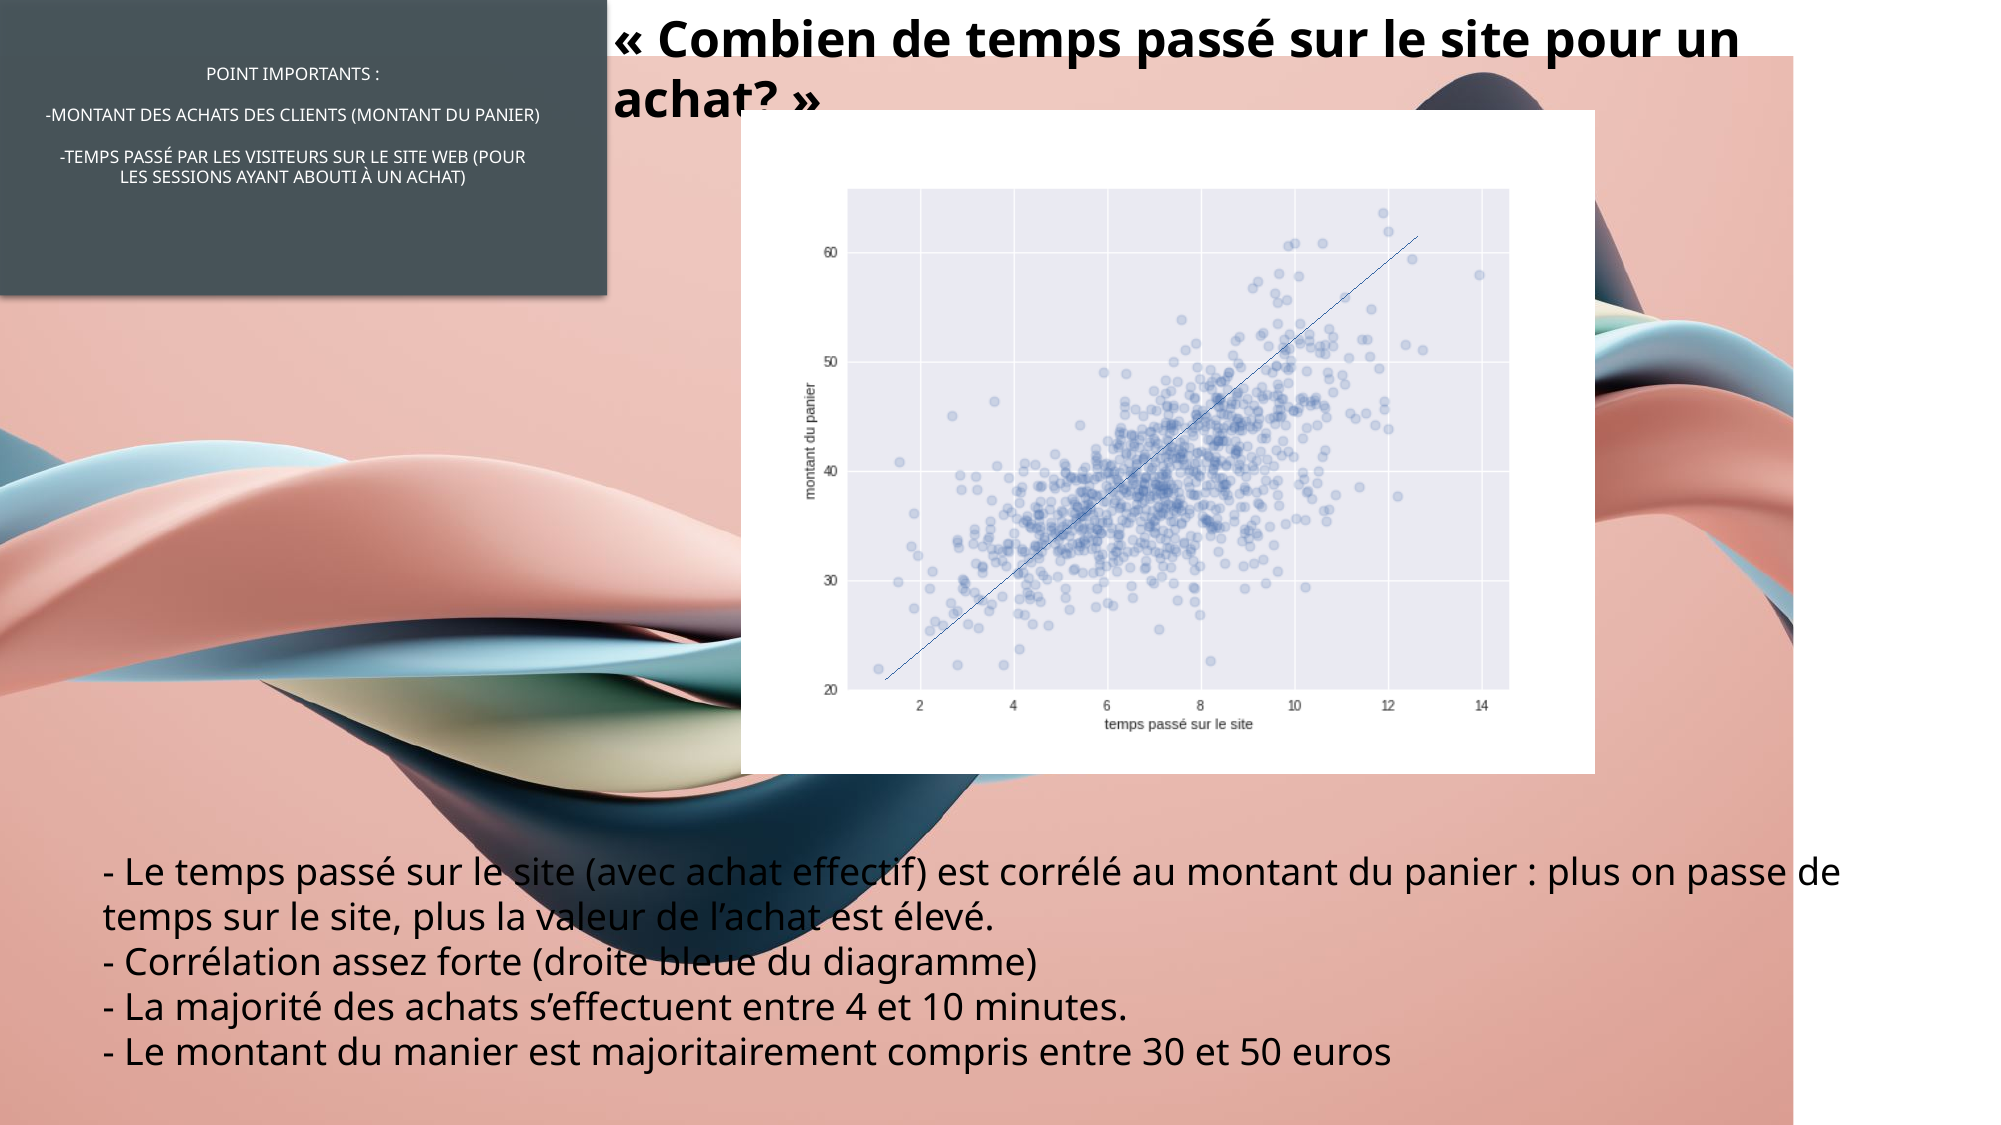

« Combien de temps passé sur le site pour un achat? »
# Point importants : -montant des achats des clients (montant du panier) -temps passé par les visiteurs sur le site web (pour les sessions ayant abouti à un achat)
- Le temps passé sur le site (avec achat effectif) est corrélé au montant du panier : plus on passe de temps sur le site, plus la valeur de l’achat est élevé.
- Corrélation assez forte (droite bleue du diagramme)
- La majorité des achats s’effectuent entre 4 et 10 minutes.
- Le montant du manier est majoritairement compris entre 30 et 50 euros